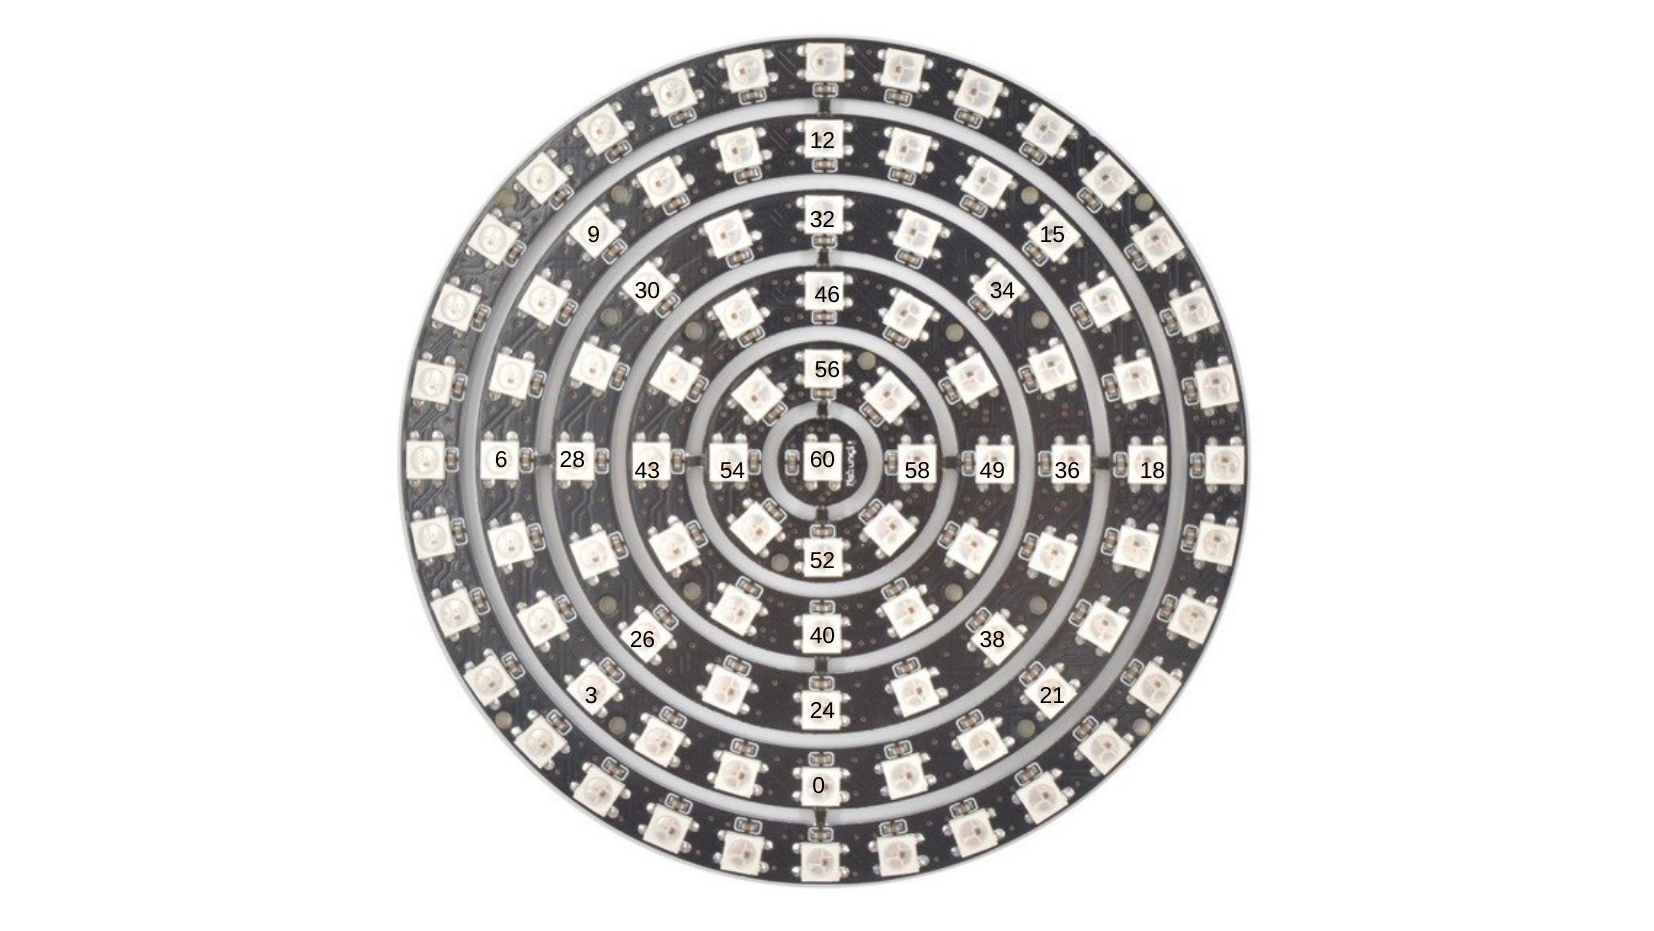

12
32
9
15
30
34
46
56
6
28
60
43
54
58
49
36
18
52
40
26
38
3
21
24
0